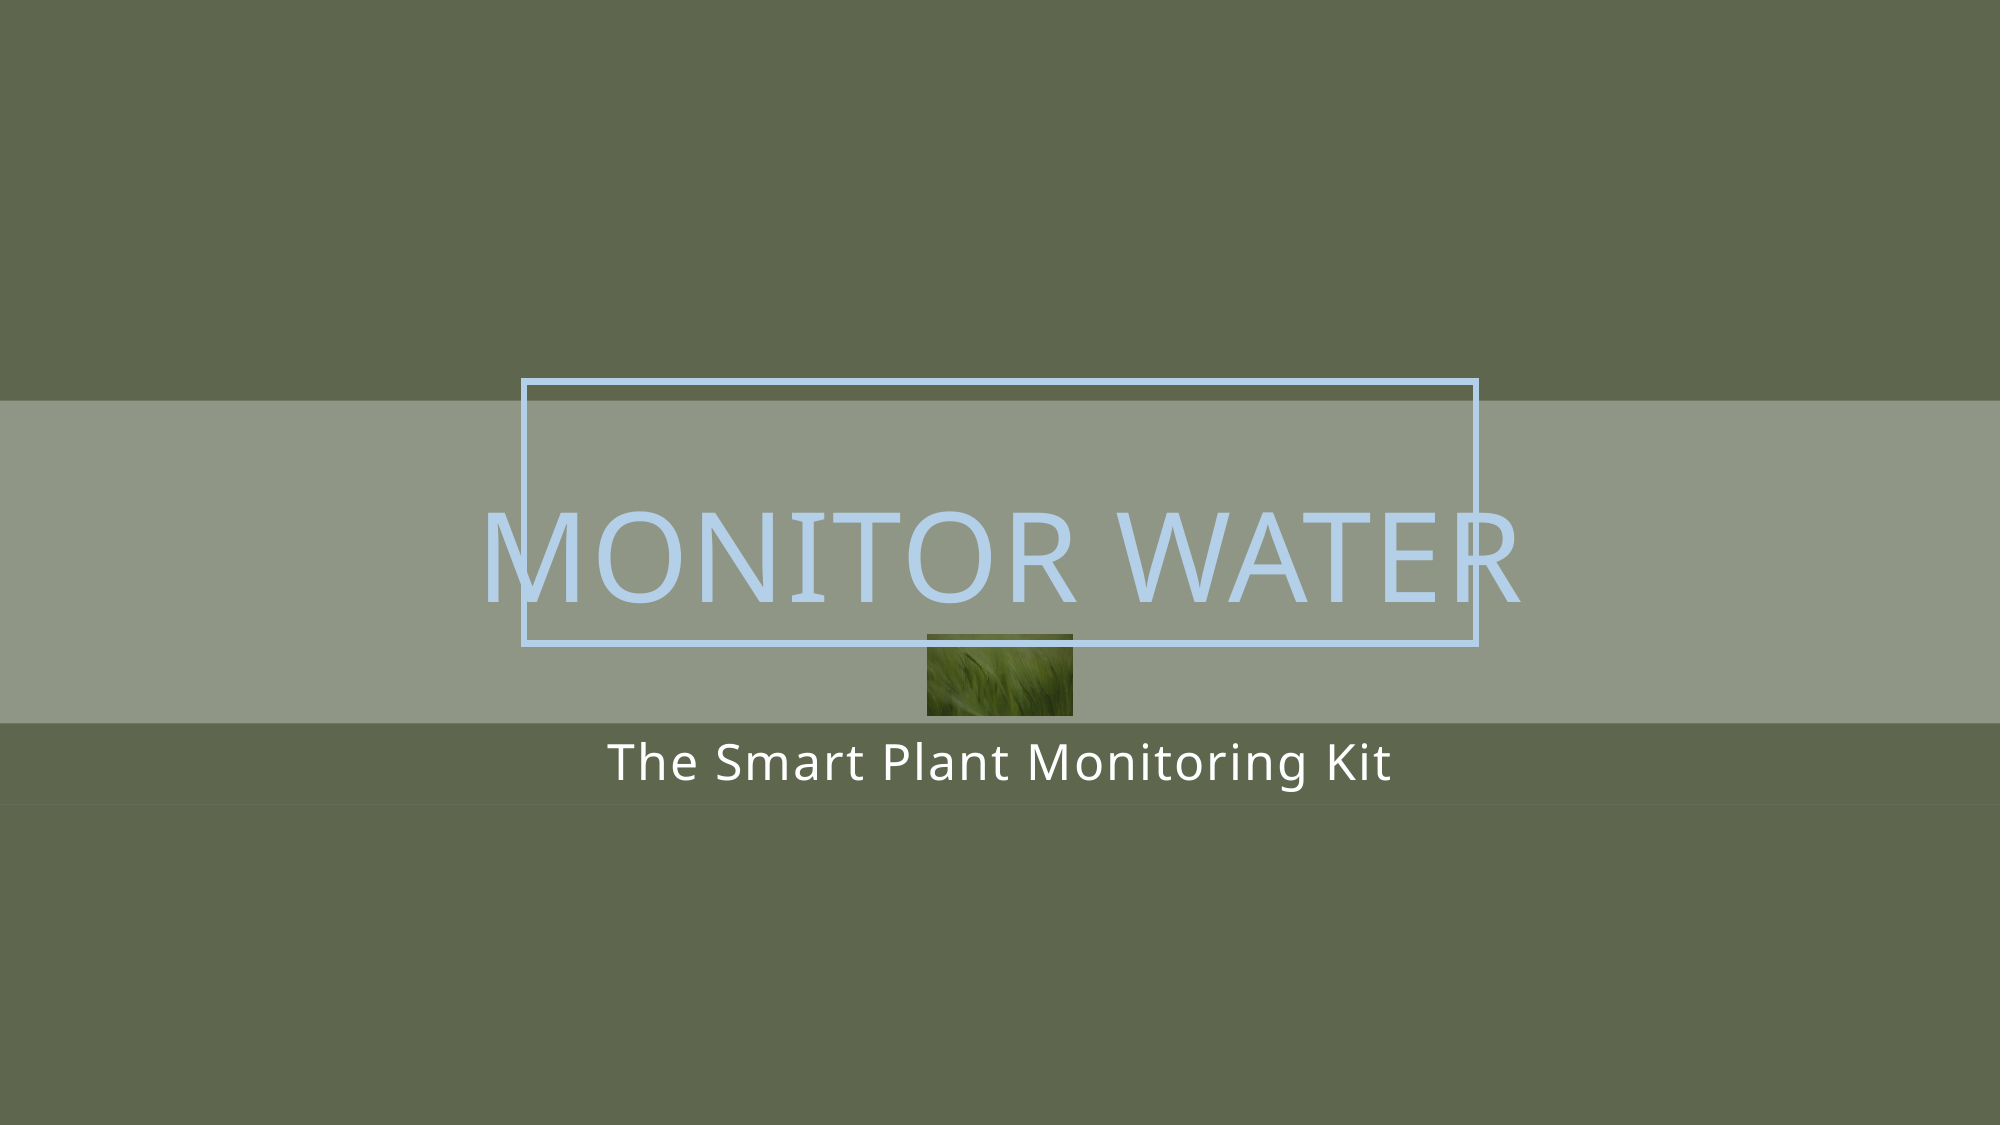

# Monitor water
The Smart Plant Monitoring Kit​​